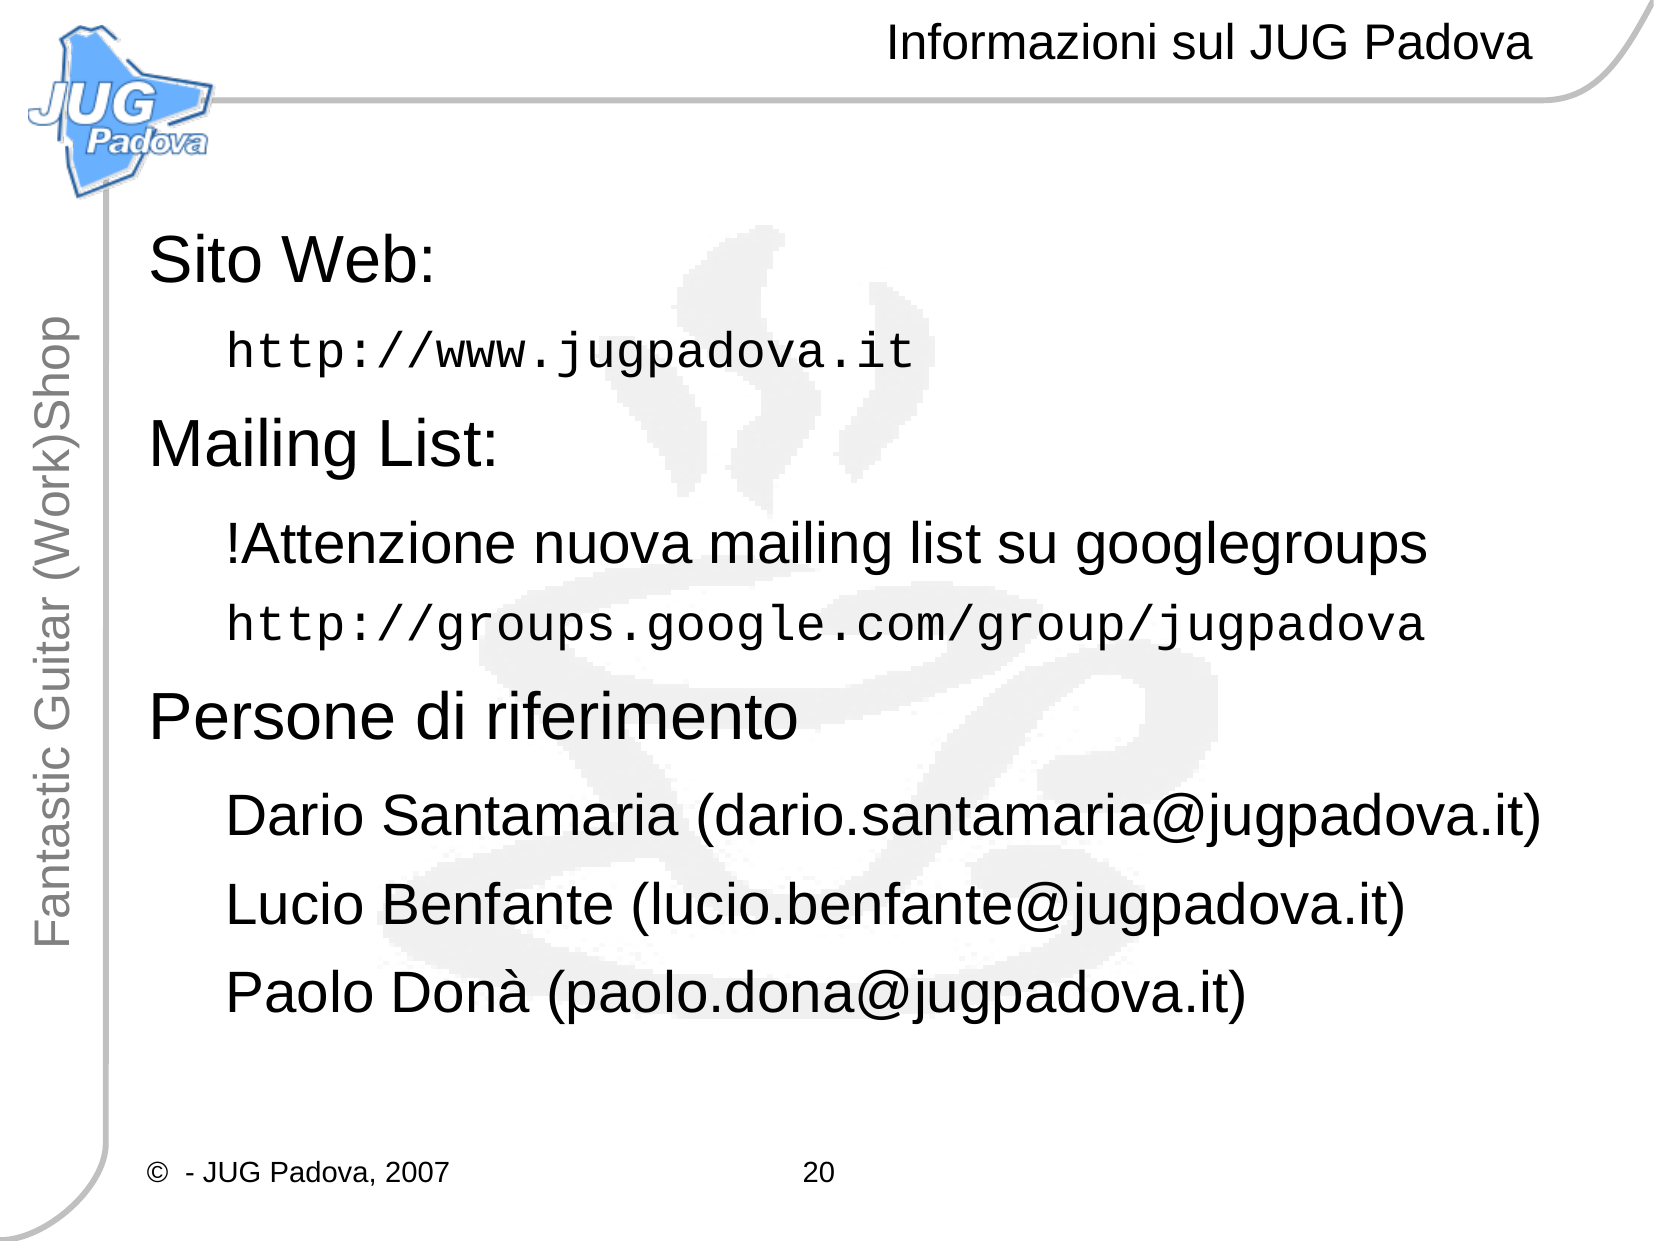

# Informazioni sul JUG Padova
Sito Web:
http://www.jugpadova.it
Mailing List:
!Attenzione nuova mailing list su googlegroups
http://groups.google.com/group/jugpadova
Persone di riferimento
Dario Santamaria (dario.santamaria@jugpadova.it)
Lucio Benfante (lucio.benfante@jugpadova.it)
Paolo Donà (paolo.dona@jugpadova.it)